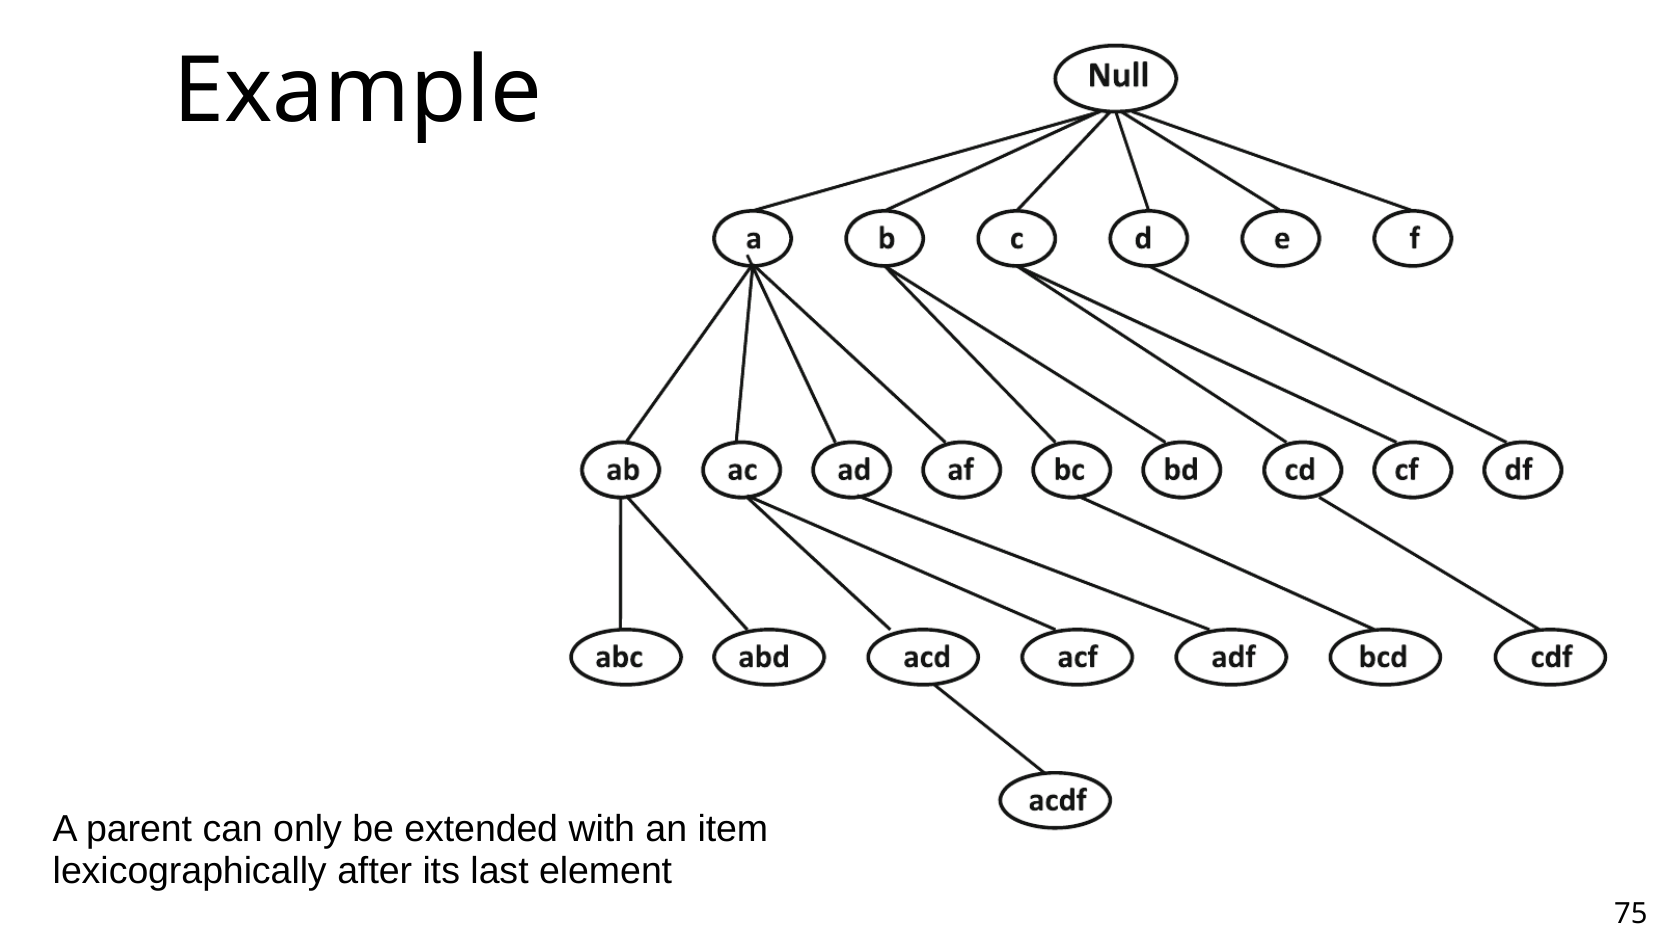

# Example
A parent can only be extended with an item lexicographically after its last element
75